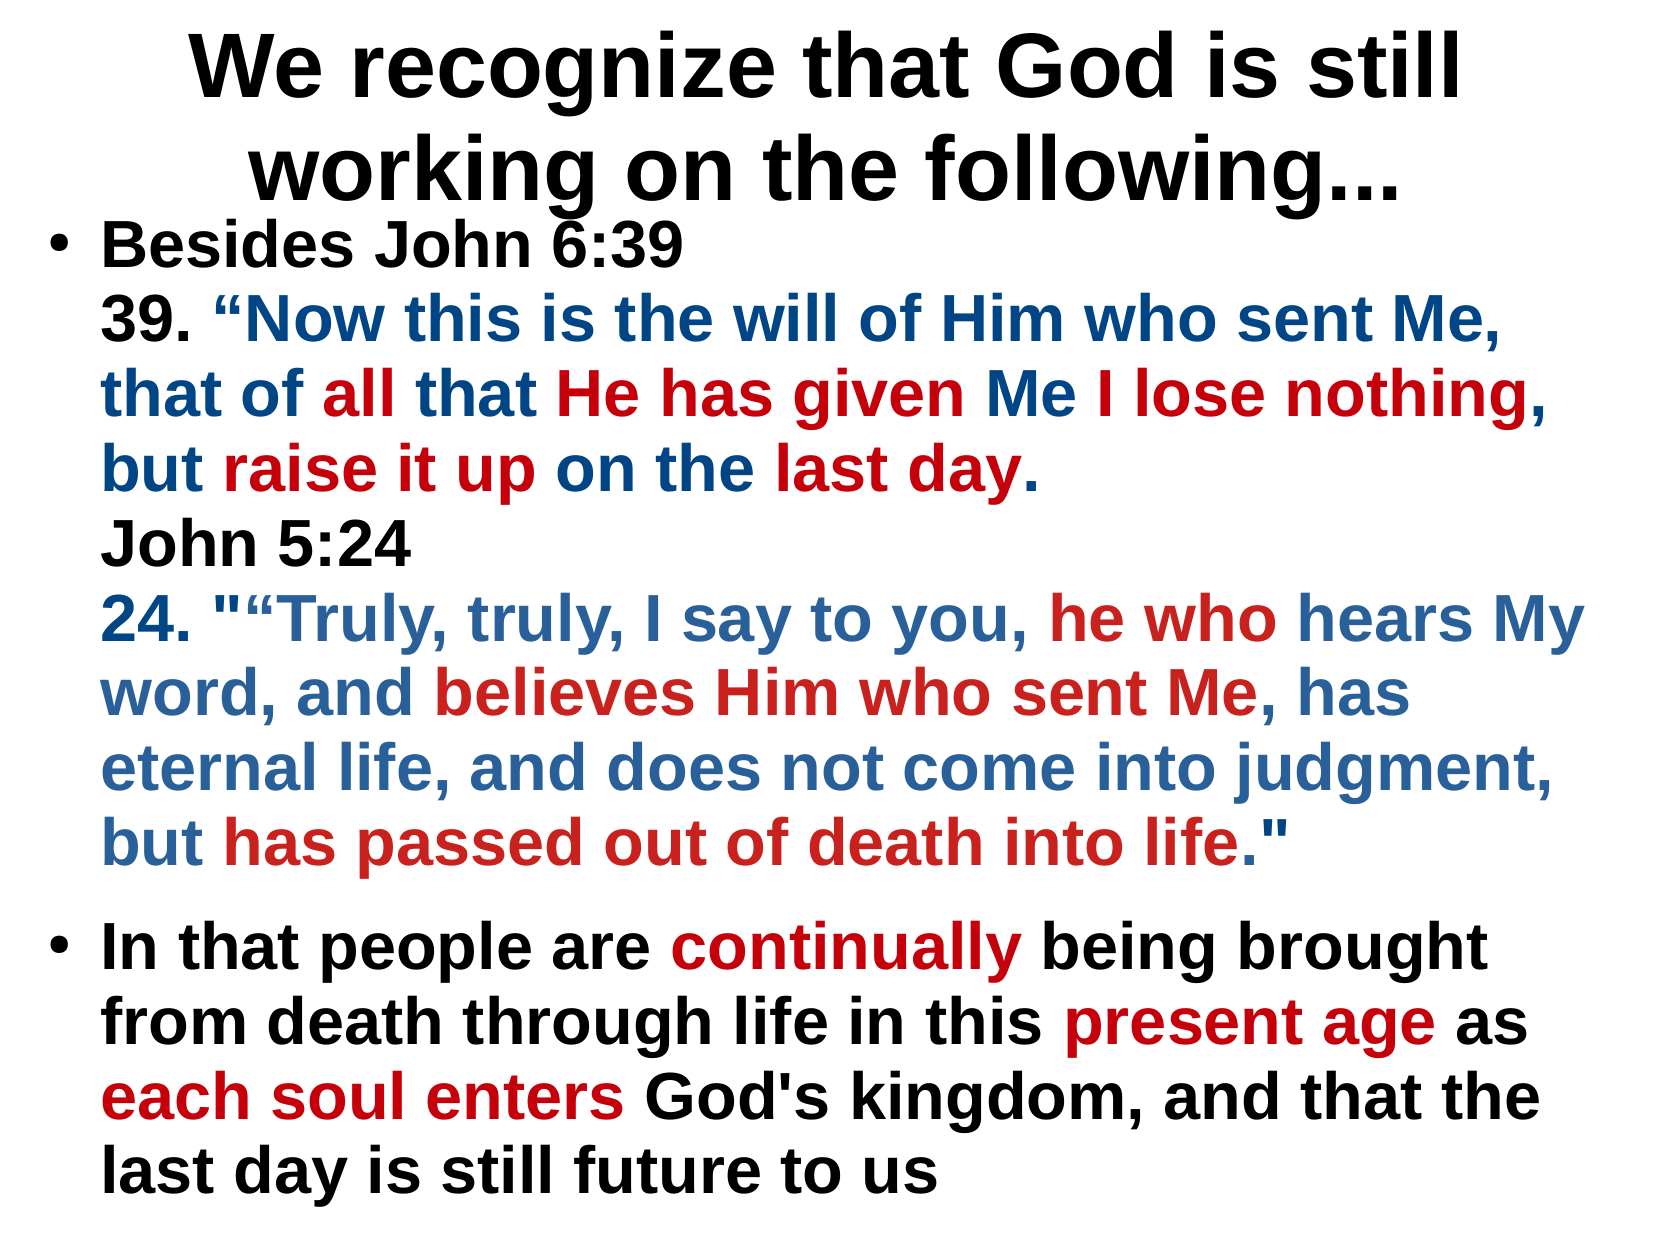

# We recognize that God is still working on the following...
Besides John 6:39
39. “Now this is the will of Him who sent Me, that of all that He has given Me I lose nothing, but raise it up on the last day.
John 5:24
24. "“Truly, truly, I say to you, he who hears My word, and believes Him who sent Me, has eternal life, and does not come into judgment, but has passed out of death into life."
In that people are continually being brought from death through life in this present age as each soul enters God's kingdom, and that the last day is still future to us